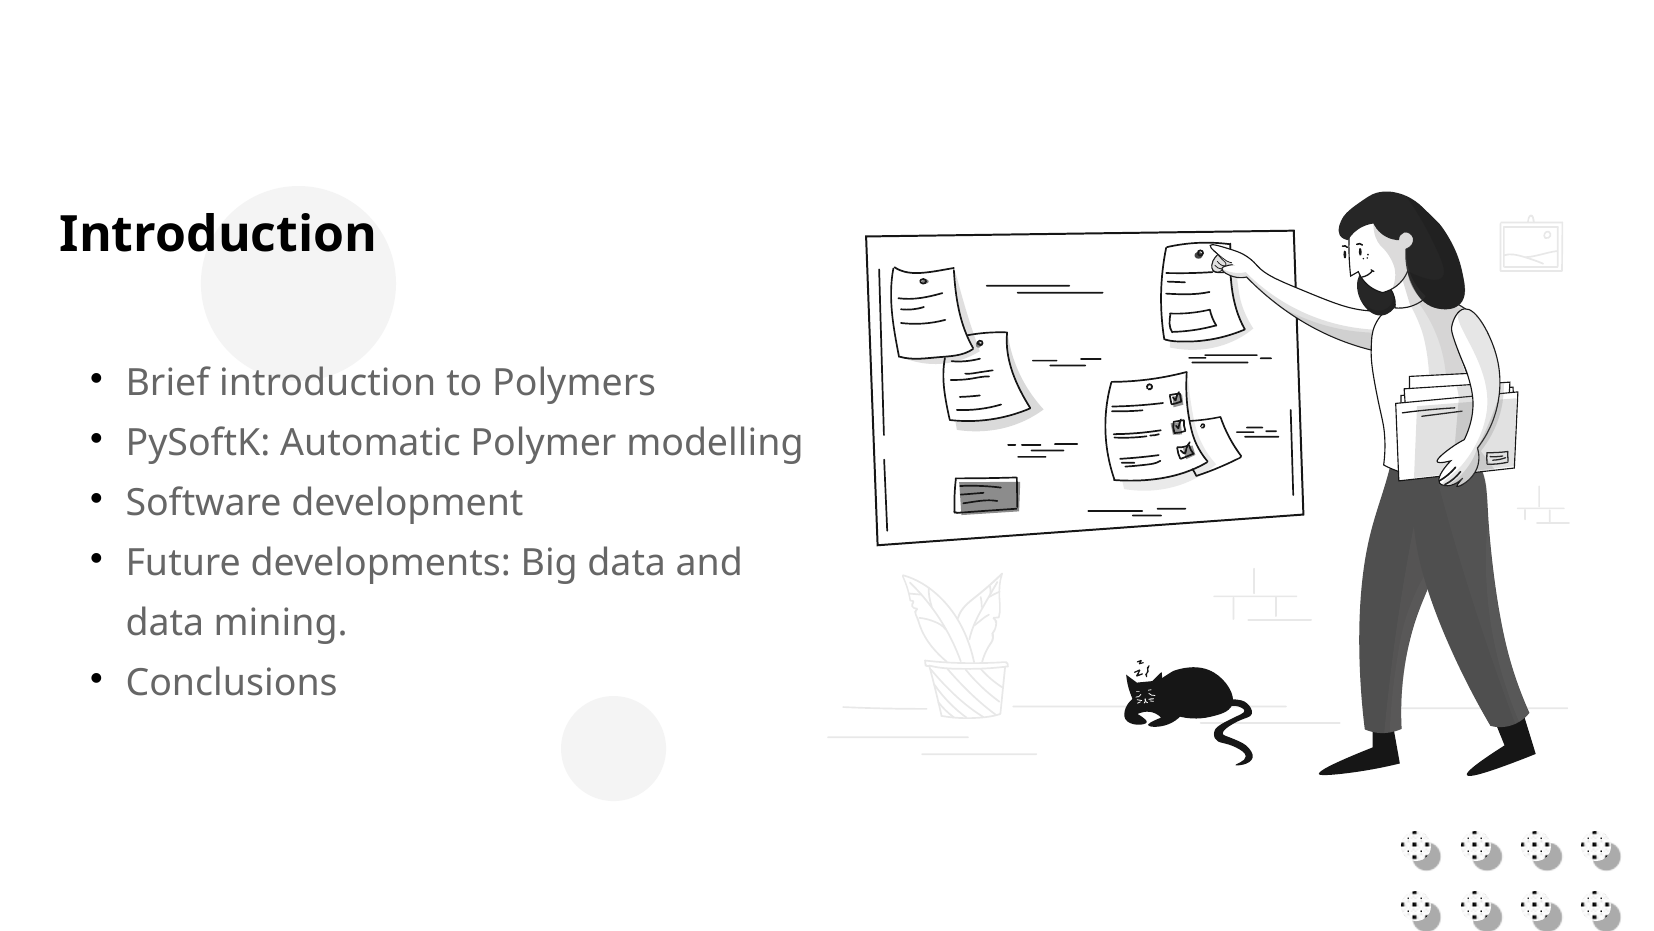

Introduction
Brief introduction to Polymers
PySoftK: Automatic Polymer modelling
Software development
Future developments: Big data and
data mining.
Conclusions